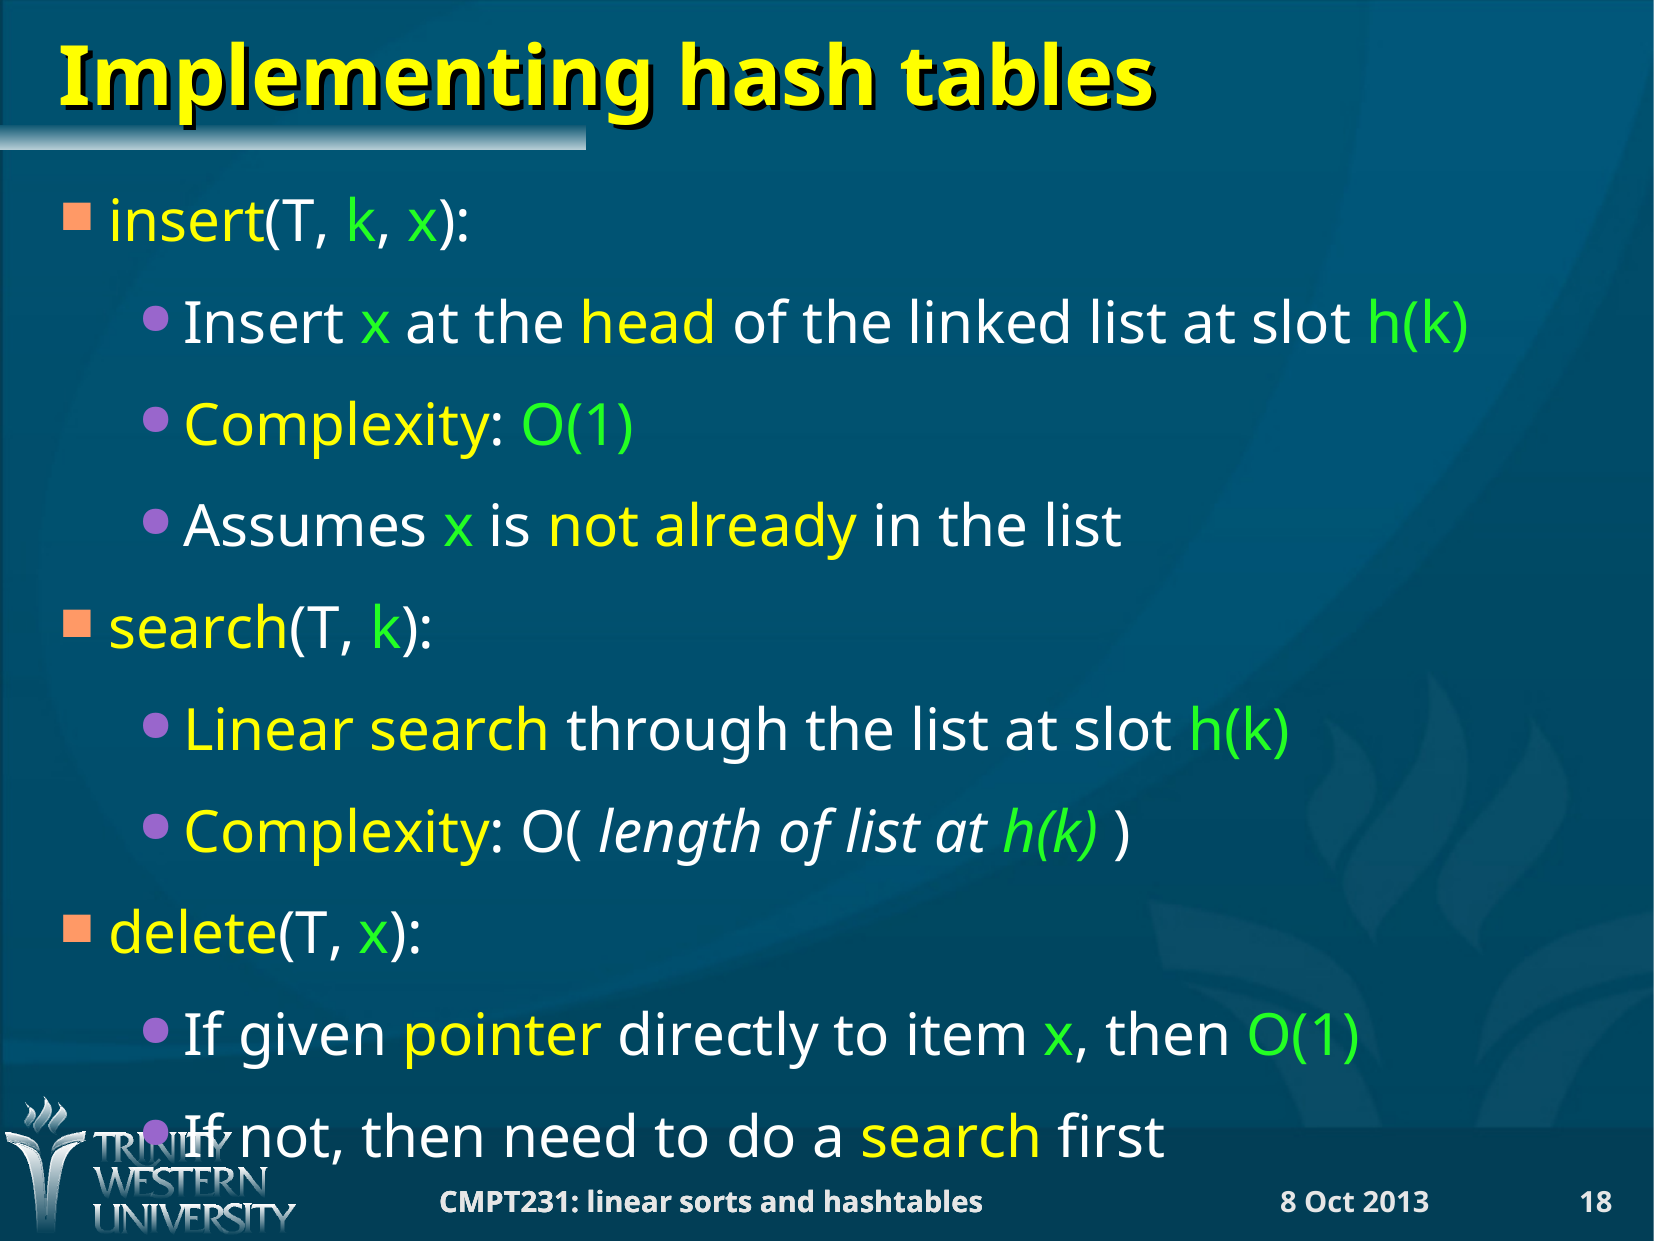

# Implementing hash tables
insert(T, k, x):
Insert x at the head of the linked list at slot h(k)
Complexity: O(1)
Assumes x is not already in the list
search(T, k):
Linear search through the list at slot h(k)
Complexity: O( length of list at h(k) )
delete(T, x):
If given pointer directly to item x, then O(1)
If not, then need to do a search first
CMPT231: linear sorts and hashtables
8 Oct 2013
18